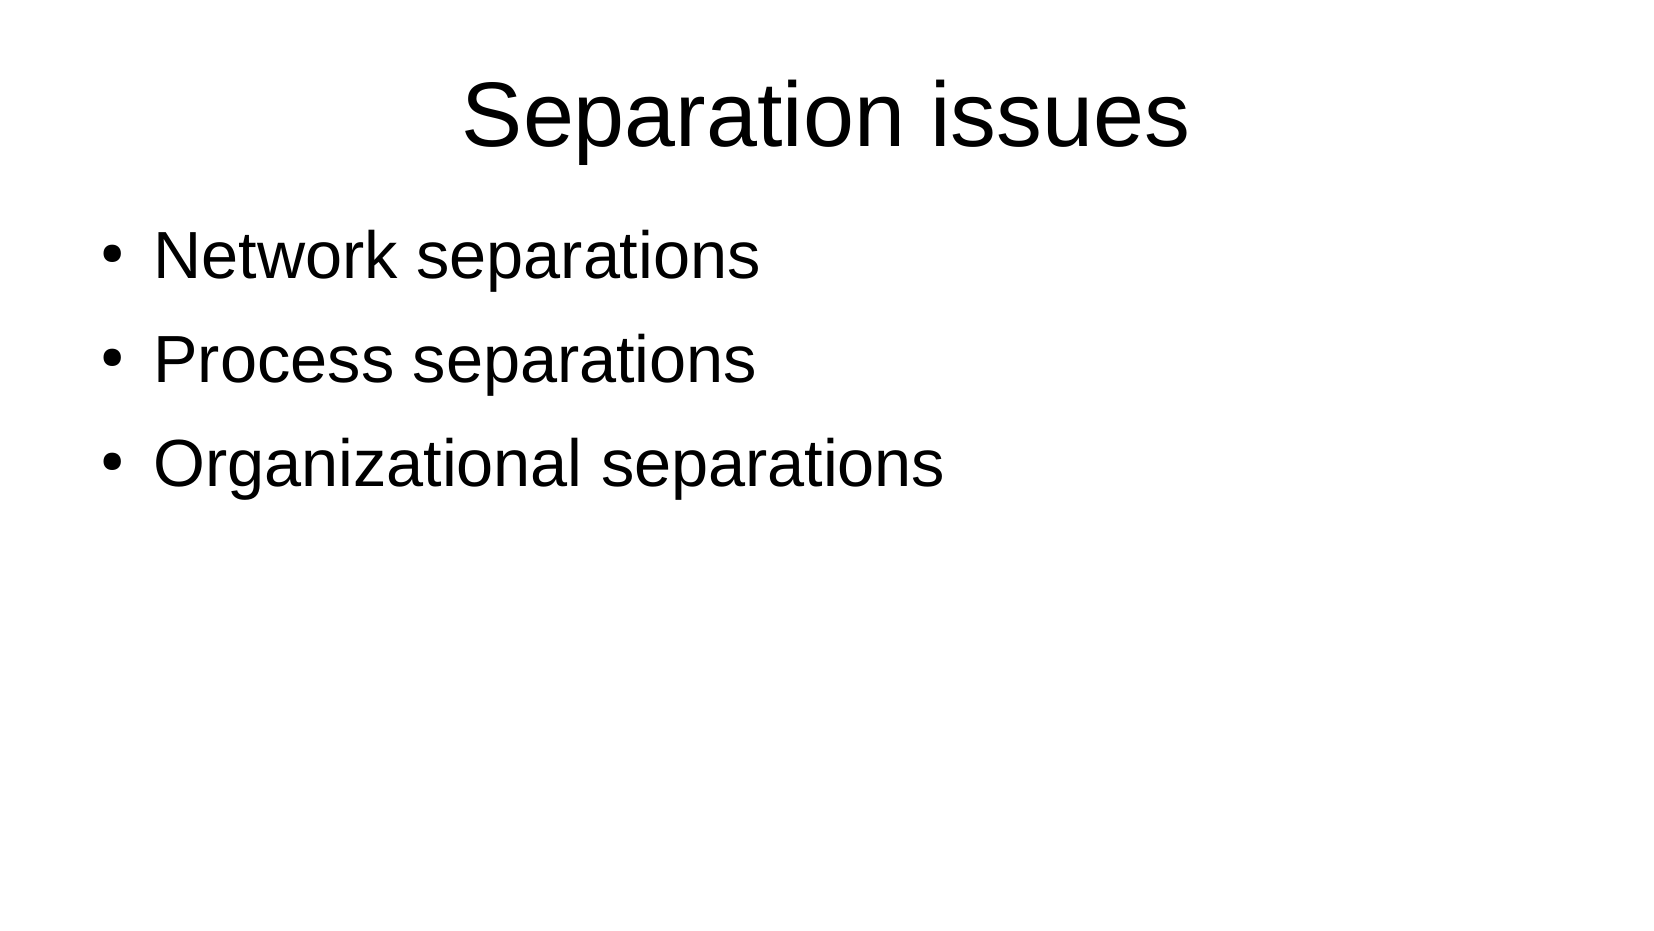

# Separation issues
Network separations
Process separations
Organizational separations